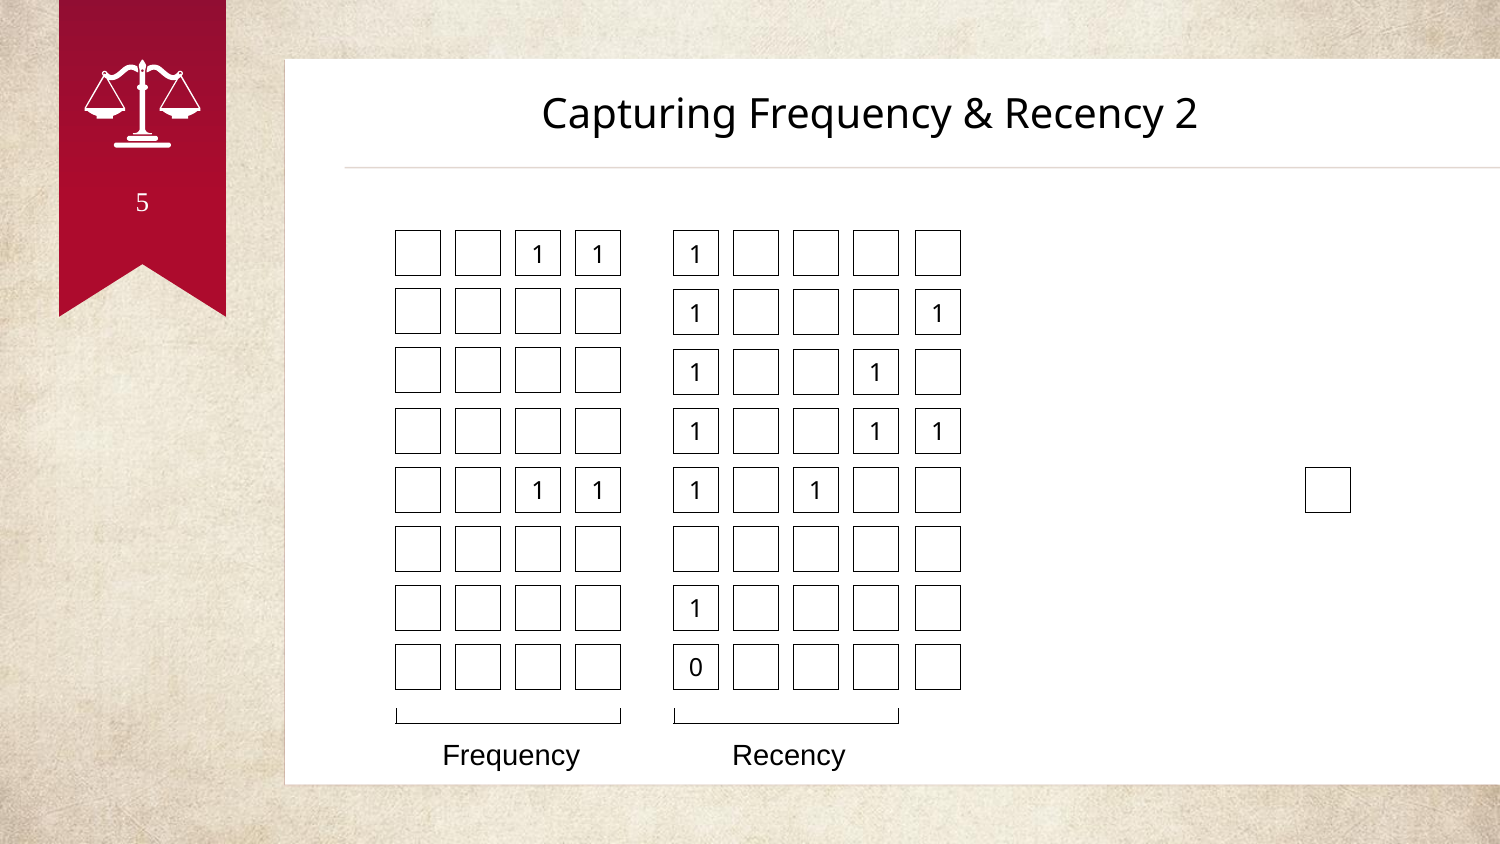

Capturing Frequency & Recency 2
1
1
1
1
1
1
1
1
1
1
1
1
1
1
1
0
Frequency
Recency